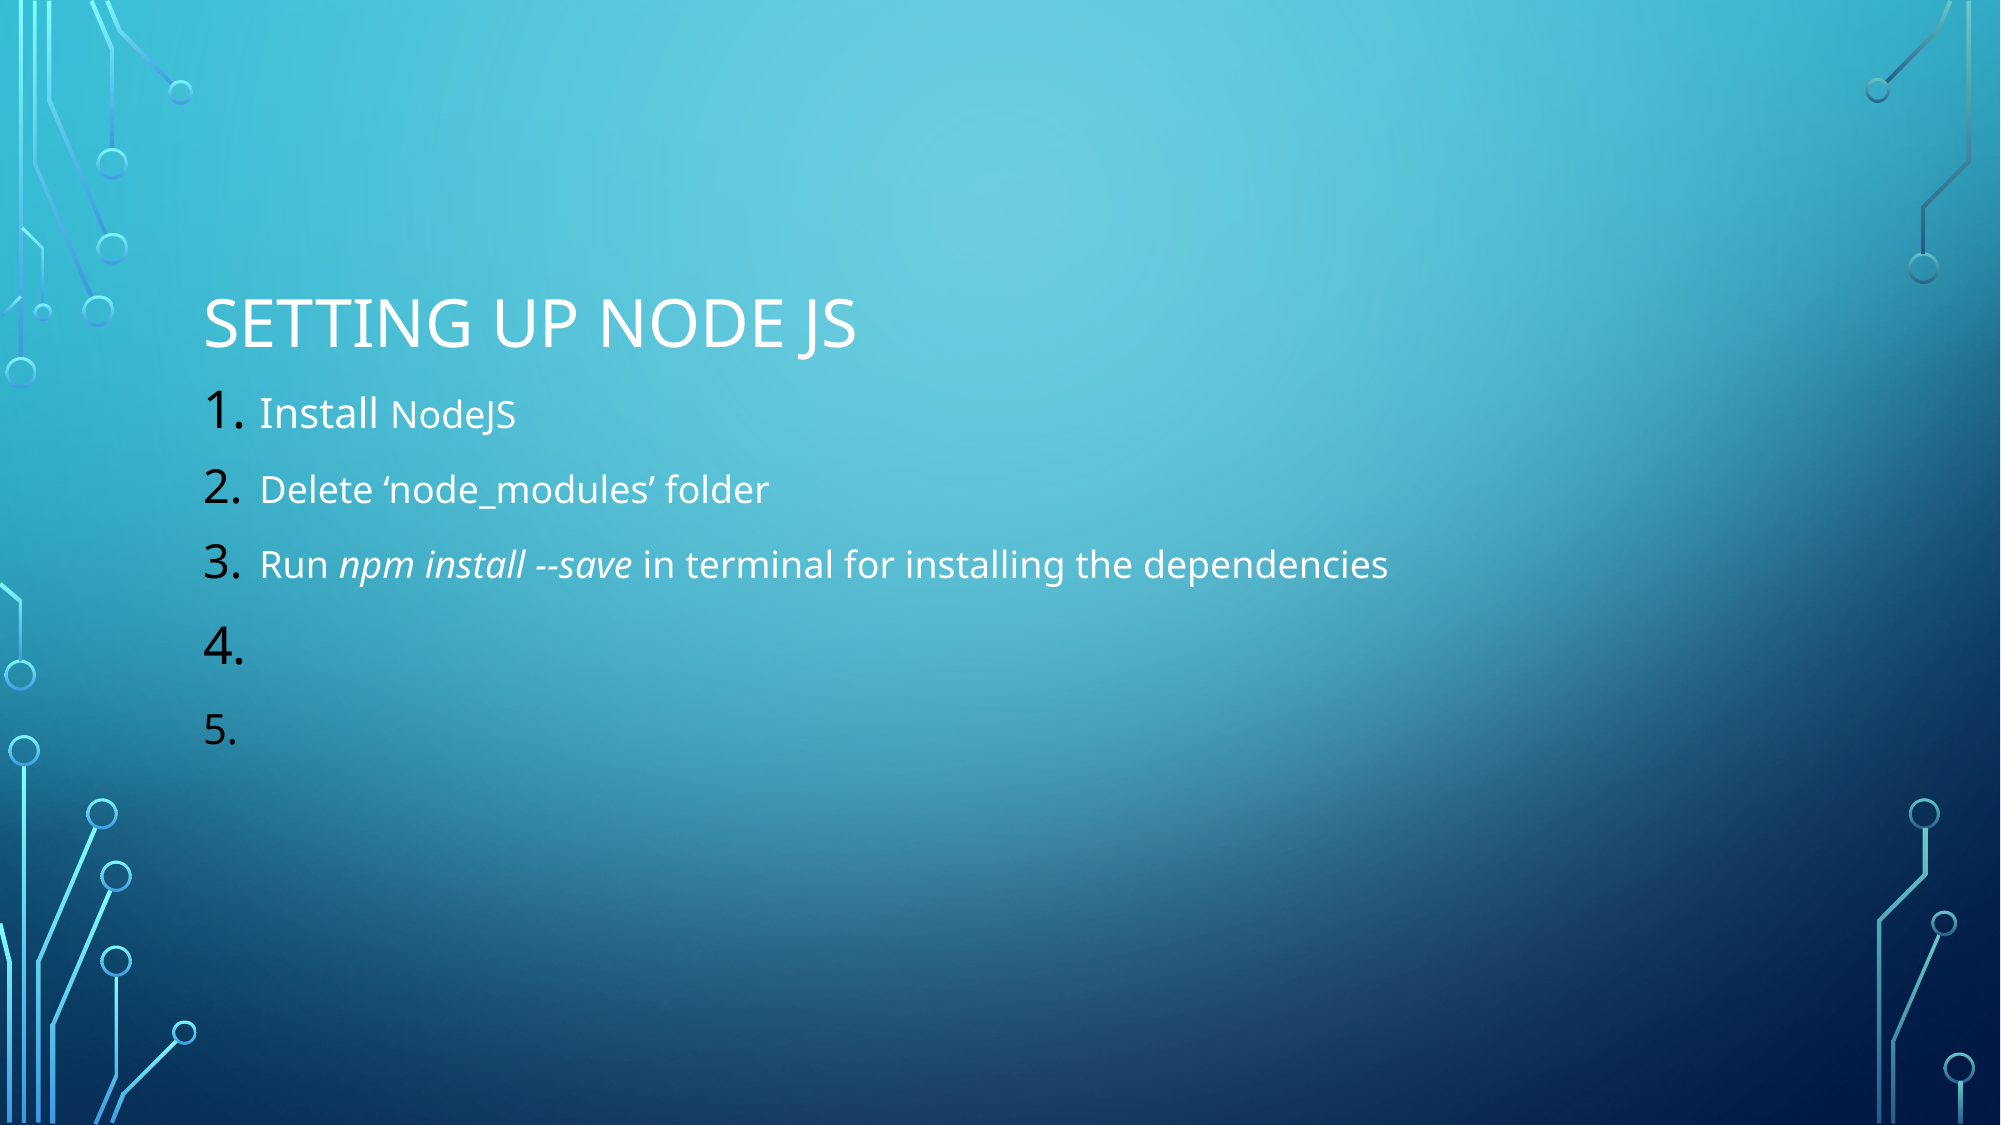

# Setting up node js
Install NodeJS
Delete ‘node_modules’ folder
Run npm install --save in terminal for installing the dependencies